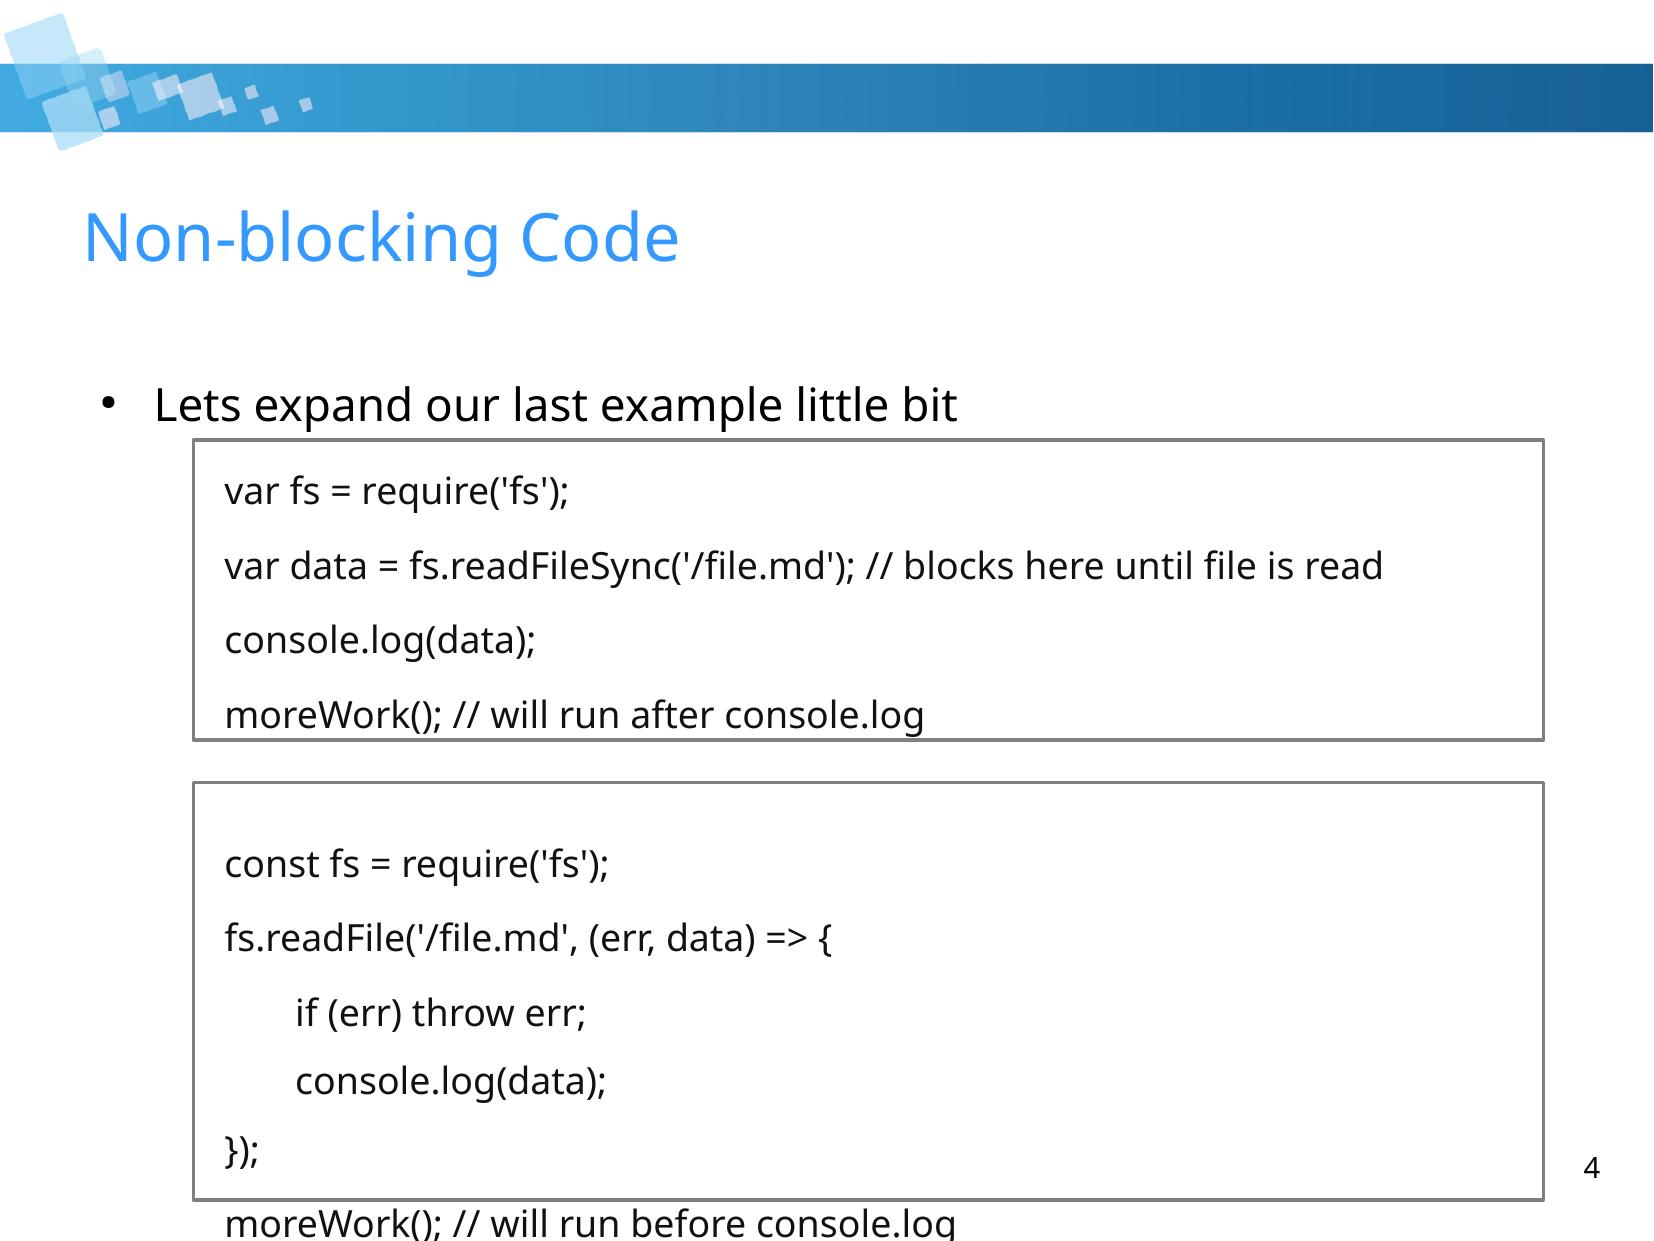

# Non-blocking Code
Lets expand our last example little bit
var fs = require('fs');
var data = fs.readFileSync('/file.md'); // blocks here until file is read
console.log(data);
moreWork(); // will run after console.log
const fs = require('fs');
fs.readFile('/file.md', (err, data) => {
if (err) throw err;
console.log(data);
});
moreWork(); // will run before console.log
4